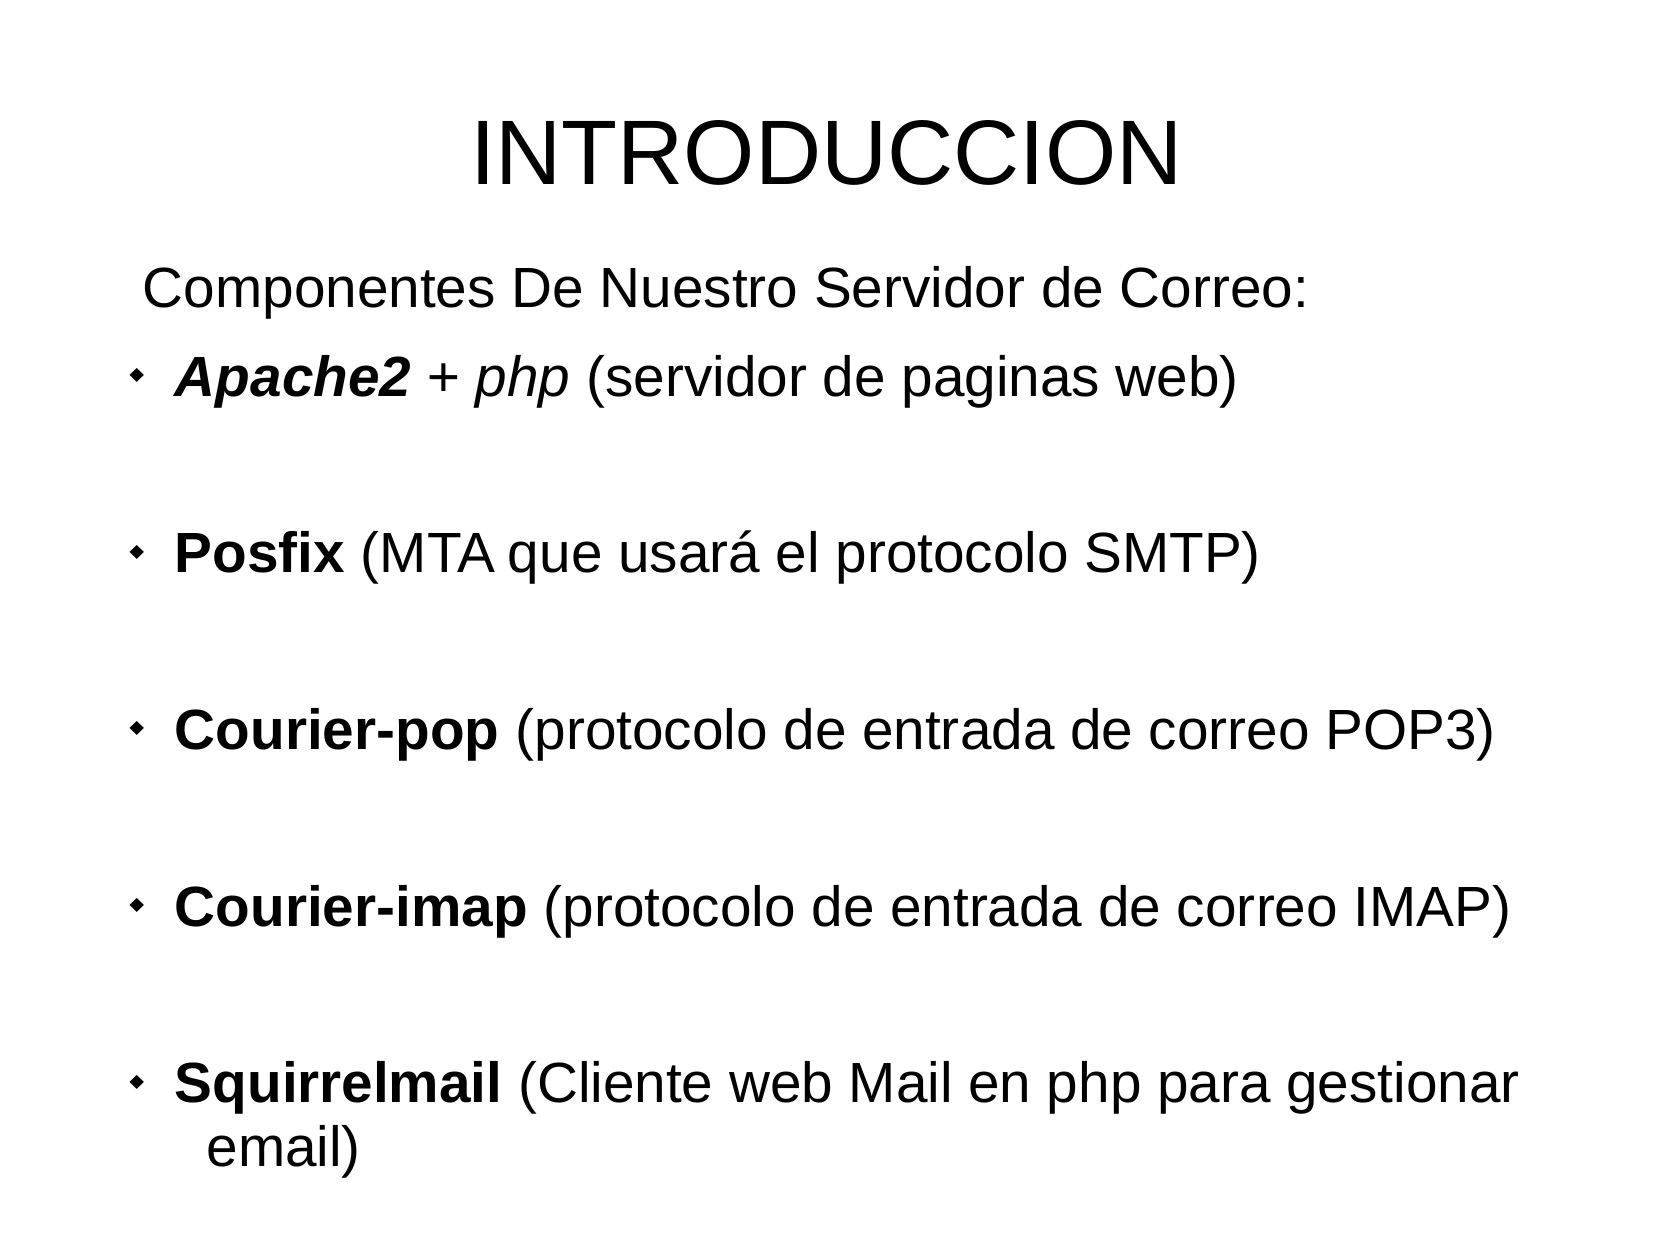

# INTRODUCCION
Componentes De Nuestro Servidor de Correo:
Apache2 + php (servidor de paginas web)
Posfix (MTA que usará el protocolo SMTP)
Courier-pop (protocolo de entrada de correo POP3)
Courier-imap (protocolo de entrada de correo IMAP)
Squirrelmail (Cliente web Mail en php para gestionar email)